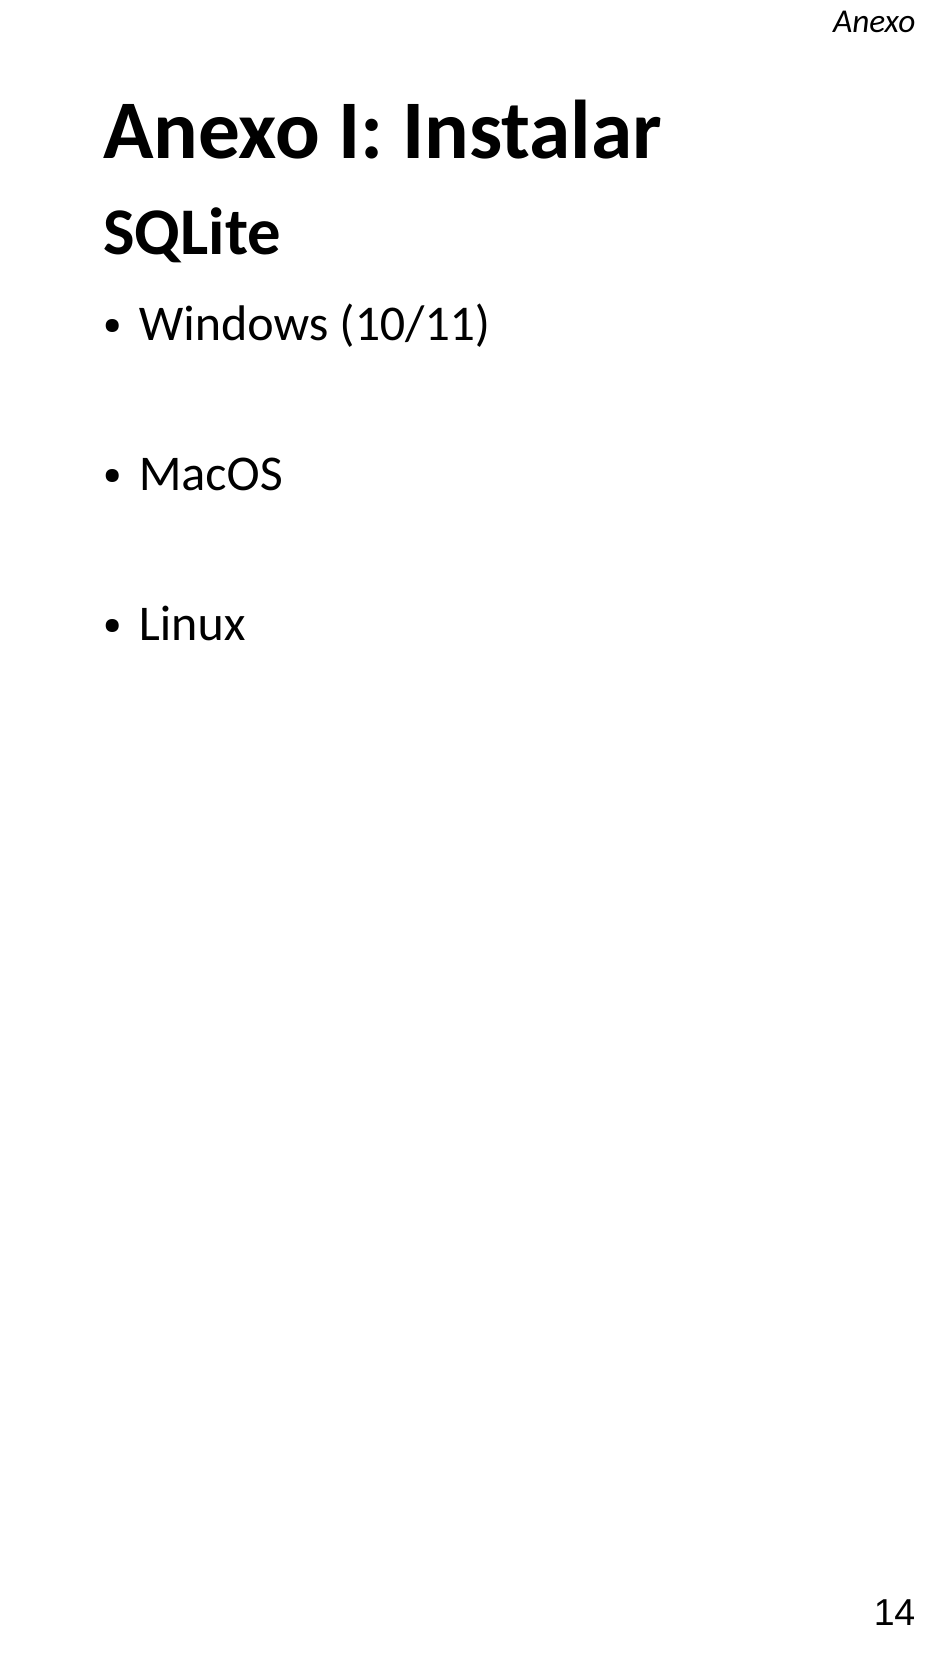

Anexo
Anexo I: Instalar
SQLite
Windows (10/11)
MacOS
Linux